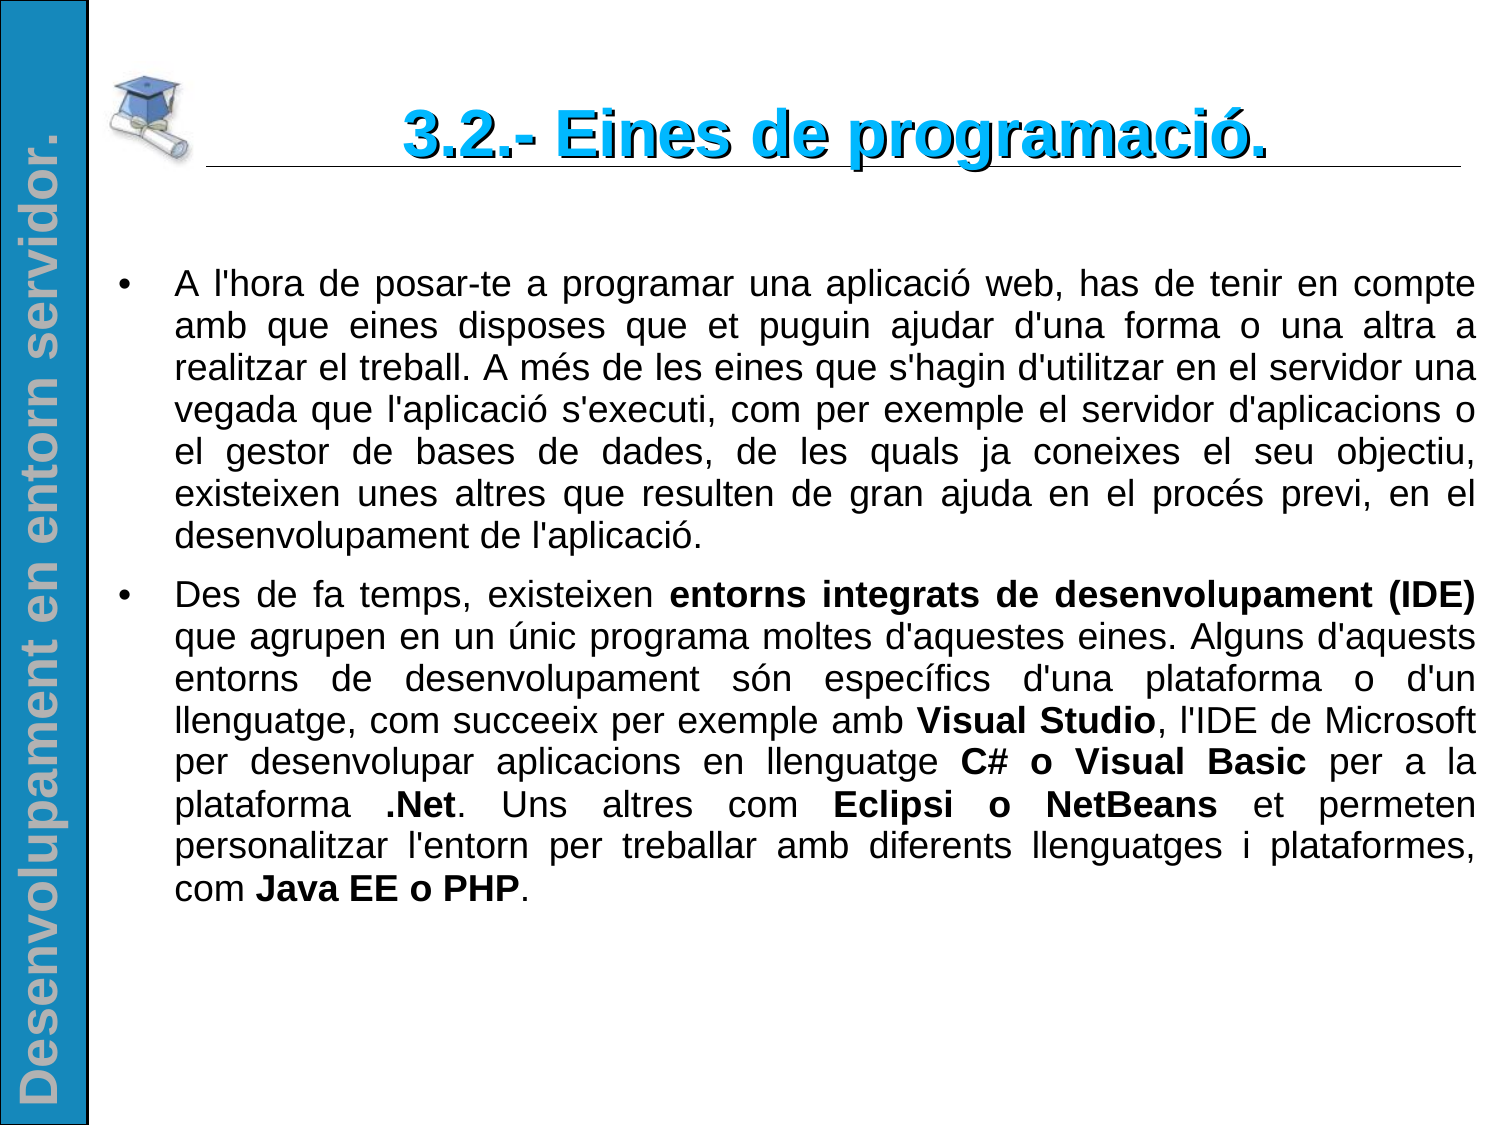

# 3.2.- Eines de programació.
A l'hora de posar-te a programar una aplicació web, has de tenir en compte amb que eines disposes que et puguin ajudar d'una forma o una altra a realitzar el treball. A més de les eines que s'hagin d'utilitzar en el servidor una vegada que l'aplicació s'executi, com per exemple el servidor d'aplicacions o el gestor de bases de dades, de les quals ja coneixes el seu objectiu, existeixen unes altres que resulten de gran ajuda en el procés previ, en el desenvolupament de l'aplicació.
Des de fa temps, existeixen entorns integrats de desenvolupament (IDE) que agrupen en un únic programa moltes d'aquestes eines. Alguns d'aquests entorns de desenvolupament són específics d'una plataforma o d'un llenguatge, com succeeix per exemple amb Visual Studio, l'IDE de Microsoft per desenvolupar aplicacions en llenguatge C# o Visual Basic per a la plataforma .Net. Uns altres com Eclipsi o NetBeans et permeten personalitzar l'entorn per treballar amb diferents llenguatges i plataformes, com Java EE o PHP.